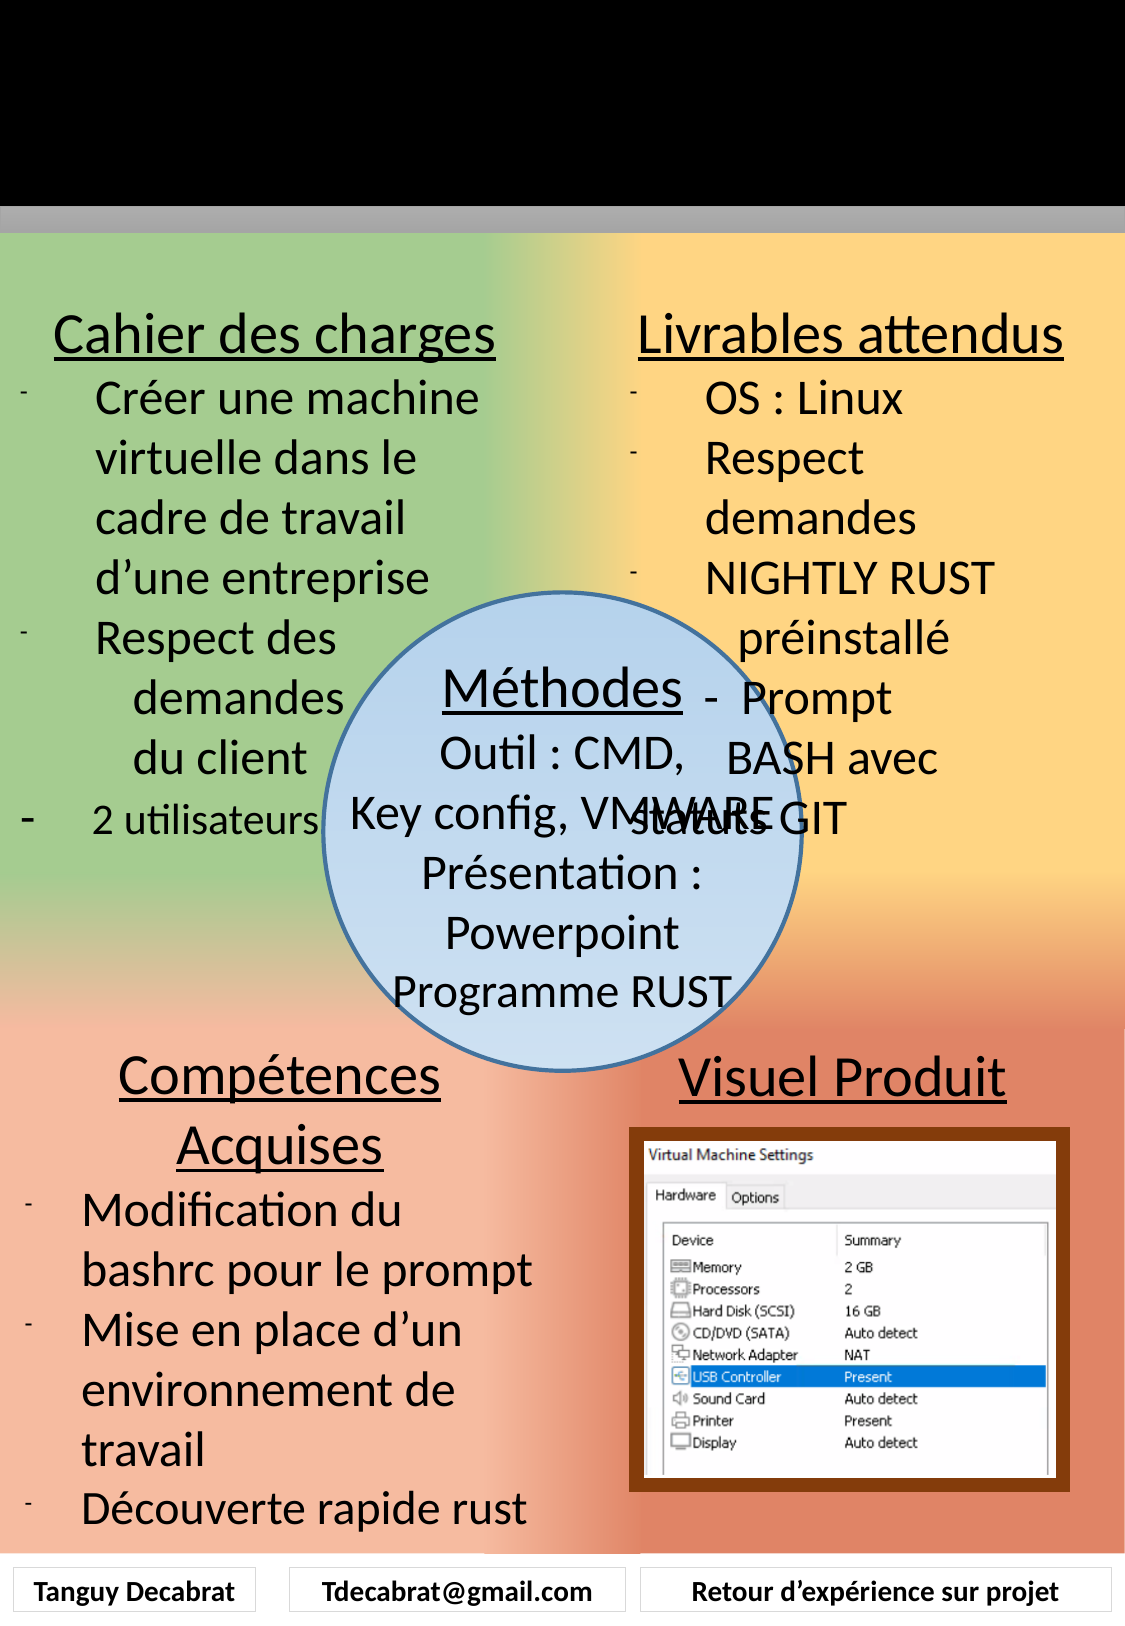

RETEX
Projet – Installation de poste
Cahier des charges
Créer une machine virtuelle dans le cadre de travail d’une entreprise
Respect des
 demandes
 du client
- 2 utilisateurs
Livrables attendus
OS : Linux
Respect demandes
NIGHTLY RUST
	 préinstallé
 	- Prompt
	 BASH avec 	 statuts GIT
Méthodes
Outil : CMD,
Key config, VMWARE
Présentation :
Powerpoint
Programme RUST
Compétences Acquises
Modification du bashrc pour le prompt
Mise en place d’un environnement de travail
Découverte rapide rust
Visuel Produit
Tanguy Decabrat
Tdecabrat@gmail.com
Retour d’expérience sur projet